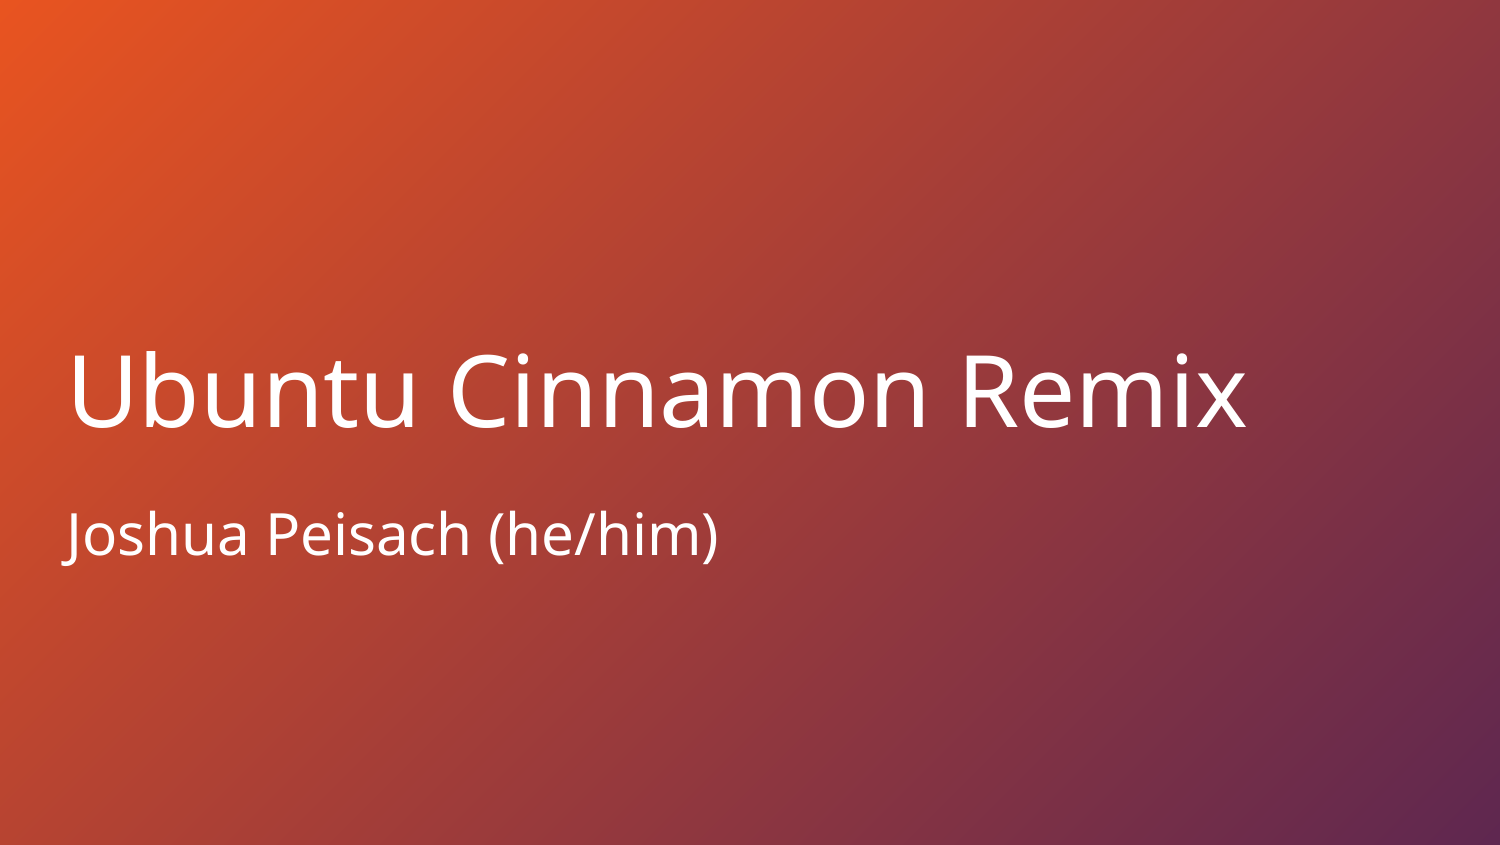

# Ubuntu Cinnamon Remix
Joshua Peisach (he/him)